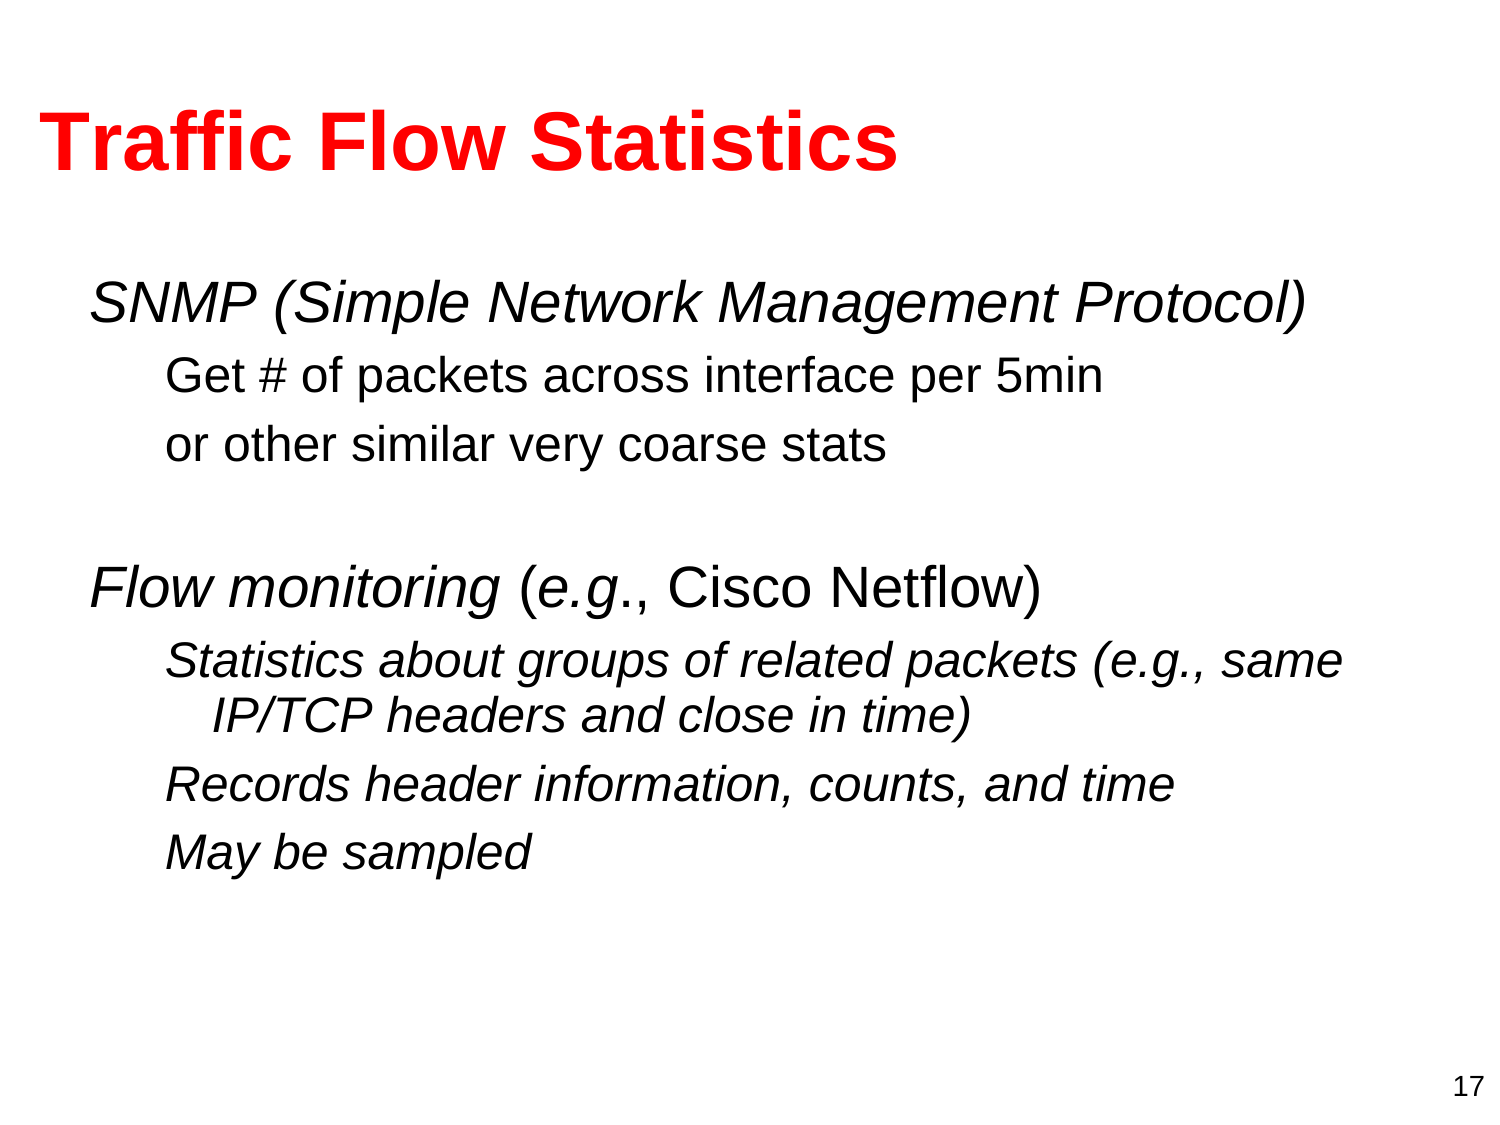

# Traffic Flow Statistics
SNMP (Simple Network Management Protocol)
Get # of packets across interface per 5min
or other similar very coarse stats
Flow monitoring (e.g., Cisco Netflow)
Statistics about groups of related packets (e.g., same IP/TCP headers and close in time)
Records header information, counts, and time
May be sampled
17